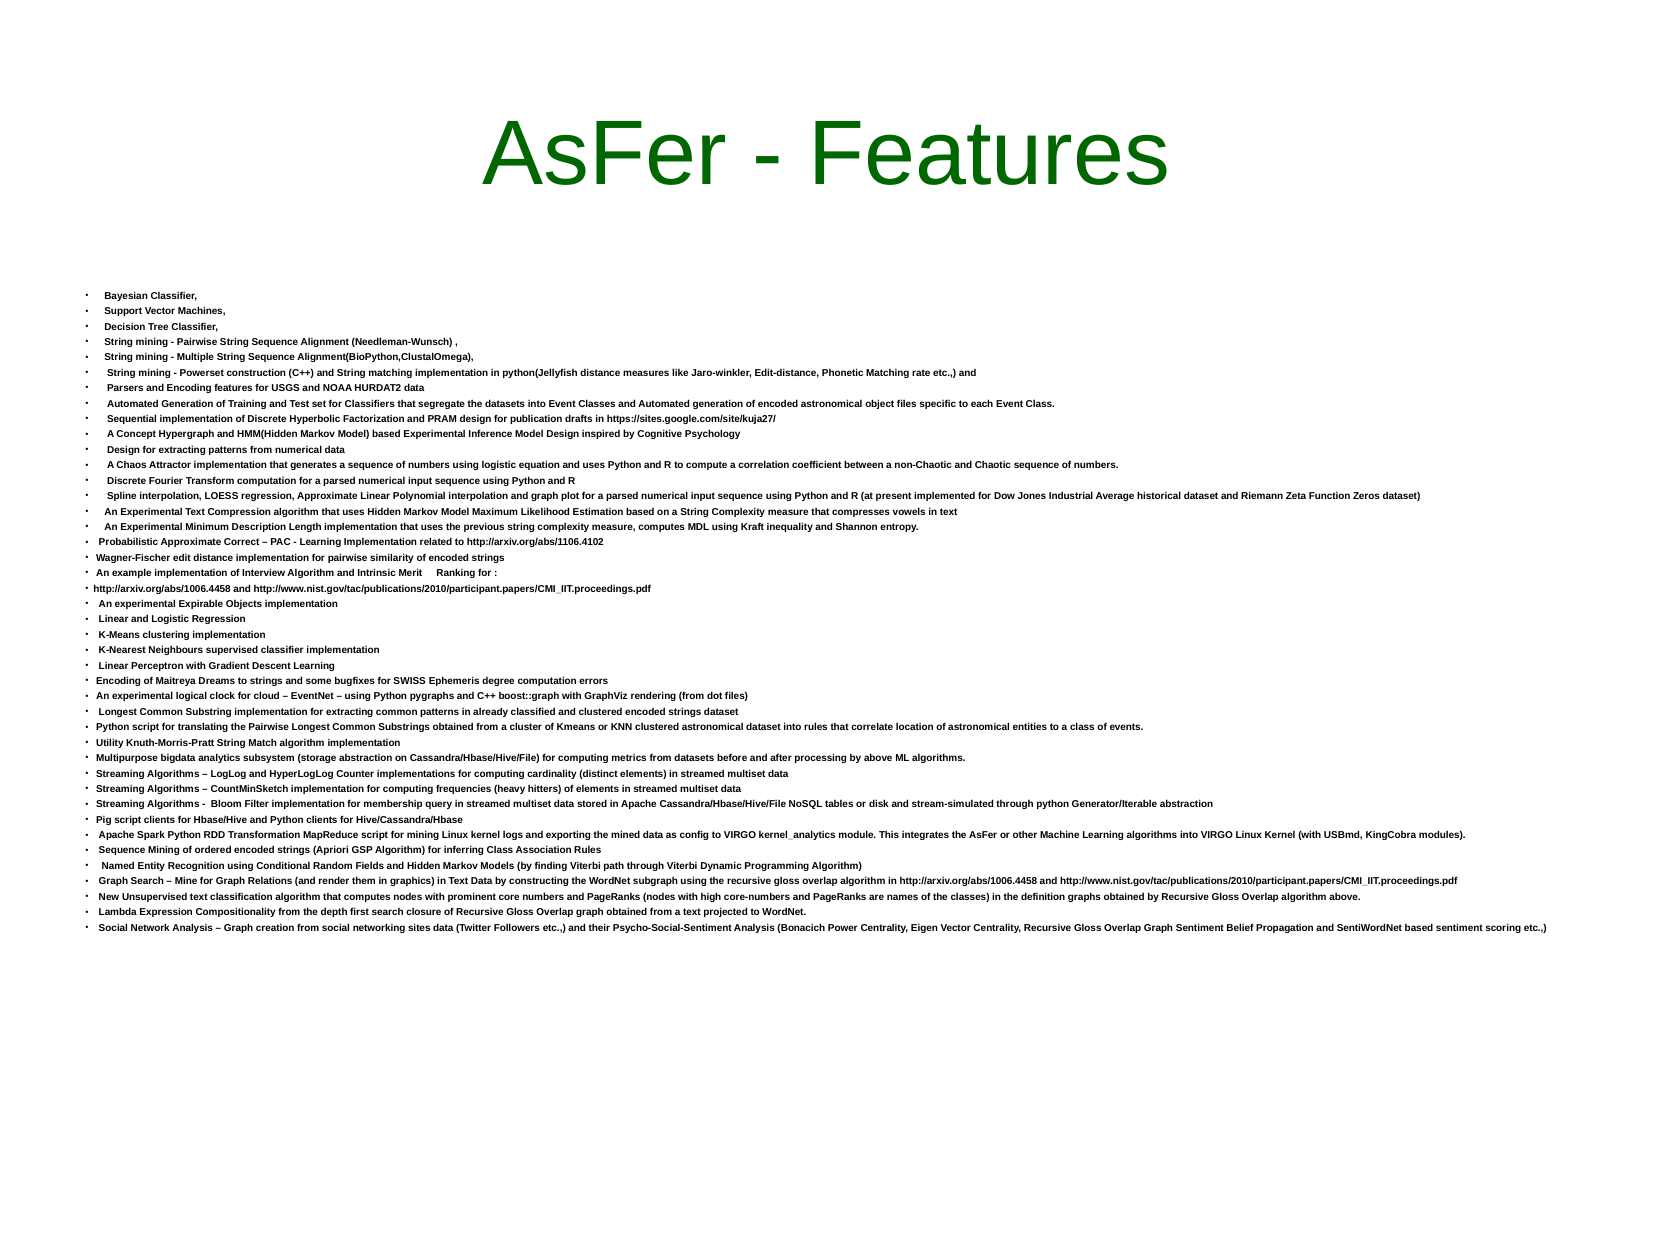

# AsFer - Features
		Bayesian Classifier,
 		Support Vector Machines,
 		Decision Tree Classifier,
 		String mining - Pairwise String Sequence Alignment (Needleman-Wunsch) ,
 		String mining - Multiple String Sequence Alignment(BioPython,ClustalOmega),
 String mining - Powerset construction (C++) and String matching implementation in python(Jellyfish distance measures like Jaro-winkler, Edit-distance, Phonetic Matching rate etc.,) and
 Parsers and Encoding features for USGS and NOAA HURDAT2 data
 Automated Generation of Training and Test set for Classifiers that segregate the datasets into Event Classes and Automated generation of encoded astronomical object files specific to each Event Class.
 Sequential implementation of Discrete Hyperbolic Factorization and PRAM design for publication drafts in https://sites.google.com/site/kuja27/
 A Concept Hypergraph and HMM(Hidden Markov Model) based Experimental Inference Model Design inspired by Cognitive Psychology
 Design for extracting patterns from numerical data
 A Chaos Attractor implementation that generates a sequence of numbers using logistic equation and uses Python and R to compute a correlation coefficient between a non-Chaotic and Chaotic sequence of numbers.
 Discrete Fourier Transform computation for a parsed numerical input sequence using Python and R
 Spline interpolation, LOESS regression, Approximate Linear Polynomial interpolation and graph plot for a parsed numerical input sequence using Python and R (at present implemented for Dow Jones Industrial Average historical dataset and Riemann Zeta Function Zeros dataset)
 An Experimental Text Compression algorithm that uses Hidden Markov Model Maximum Likelihood Estimation based on a String Complexity measure that compresses vowels in text
 An Experimental Minimum Description Length implementation that uses the previous string complexity measure, computes MDL using Kraft inequality and Shannon entropy.
 Probabilistic Approximate Correct – PAC - Learning Implementation related to http://arxiv.org/abs/1106.4102
 Wagner-Fischer edit distance implementation for pairwise similarity of encoded strings
 An example implementation of Interview Algorithm and Intrinsic Merit 	Ranking for :
http://arxiv.org/abs/1006.4458 and http://www.nist.gov/tac/publications/2010/participant.papers/CMI_IIT.proceedings.pdf
 An experimental Expirable Objects implementation
 Linear and Logistic Regression
 K-Means clustering implementation
 K-Nearest Neighbours supervised classifier implementation
 Linear Perceptron with Gradient Descent Learning
 Encoding of Maitreya Dreams to strings and some bugfixes for SWISS Ephemeris degree computation errors
 An experimental logical clock for cloud – EventNet – using Python pygraphs and C++ boost::graph with GraphViz rendering (from dot files)
 Longest Common Substring implementation for extracting common patterns in already classified and clustered encoded strings dataset
 Python script for translating the Pairwise Longest Common Substrings obtained from a cluster of Kmeans or KNN clustered astronomical dataset into rules that correlate location of astronomical entities to a class of events.
 Utility Knuth-Morris-Pratt String Match algorithm implementation
 Multipurpose bigdata analytics subsystem (storage abstraction on Cassandra/Hbase/Hive/File) for computing metrics from datasets before and after processing by above ML algorithms.
 Streaming Algorithms – LogLog and HyperLogLog Counter implementations for computing cardinality (distinct elements) in streamed multiset data
 Streaming Algorithms – CountMinSketch implementation for computing frequencies (heavy hitters) of elements in streamed multiset data
 Streaming Algorithms - Bloom Filter implementation for membership query in streamed multiset data stored in Apache Cassandra/Hbase/Hive/File NoSQL tables or disk and stream-simulated through python Generator/Iterable abstraction
 Pig script clients for Hbase/Hive and Python clients for Hive/Cassandra/Hbase
 Apache Spark Python RDD Transformation MapReduce script for mining Linux kernel logs and exporting the mined data as config to VIRGO kernel_analytics module. This integrates the AsFer or other Machine Learning algorithms into VIRGO Linux Kernel (with USBmd, KingCobra modules).
 Sequence Mining of ordered encoded strings (Apriori GSP Algorithm) for inferring Class Association Rules
 Named Entity Recognition using Conditional Random Fields and Hidden Markov Models (by finding Viterbi path through Viterbi Dynamic Programming Algorithm)
 Graph Search – Mine for Graph Relations (and render them in graphics) in Text Data by constructing the WordNet subgraph using the recursive gloss overlap algorithm in http://arxiv.org/abs/1006.4458 and http://www.nist.gov/tac/publications/2010/participant.papers/CMI_IIT.proceedings.pdf
 New Unsupervised text classification algorithm that computes nodes with prominent core numbers and PageRanks (nodes with high core-numbers and PageRanks are names of the classes) in the definition graphs obtained by Recursive Gloss Overlap algorithm above.
 Lambda Expression Compositionality from the depth first search closure of Recursive Gloss Overlap graph obtained from a text projected to WordNet.
 Social Network Analysis – Graph creation from social networking sites data (Twitter Followers etc.,) and their Psycho-Social-Sentiment Analysis (Bonacich Power Centrality, Eigen Vector Centrality, Recursive Gloss Overlap Graph Sentiment Belief Propagation and SentiWordNet based sentiment scoring etc.,)